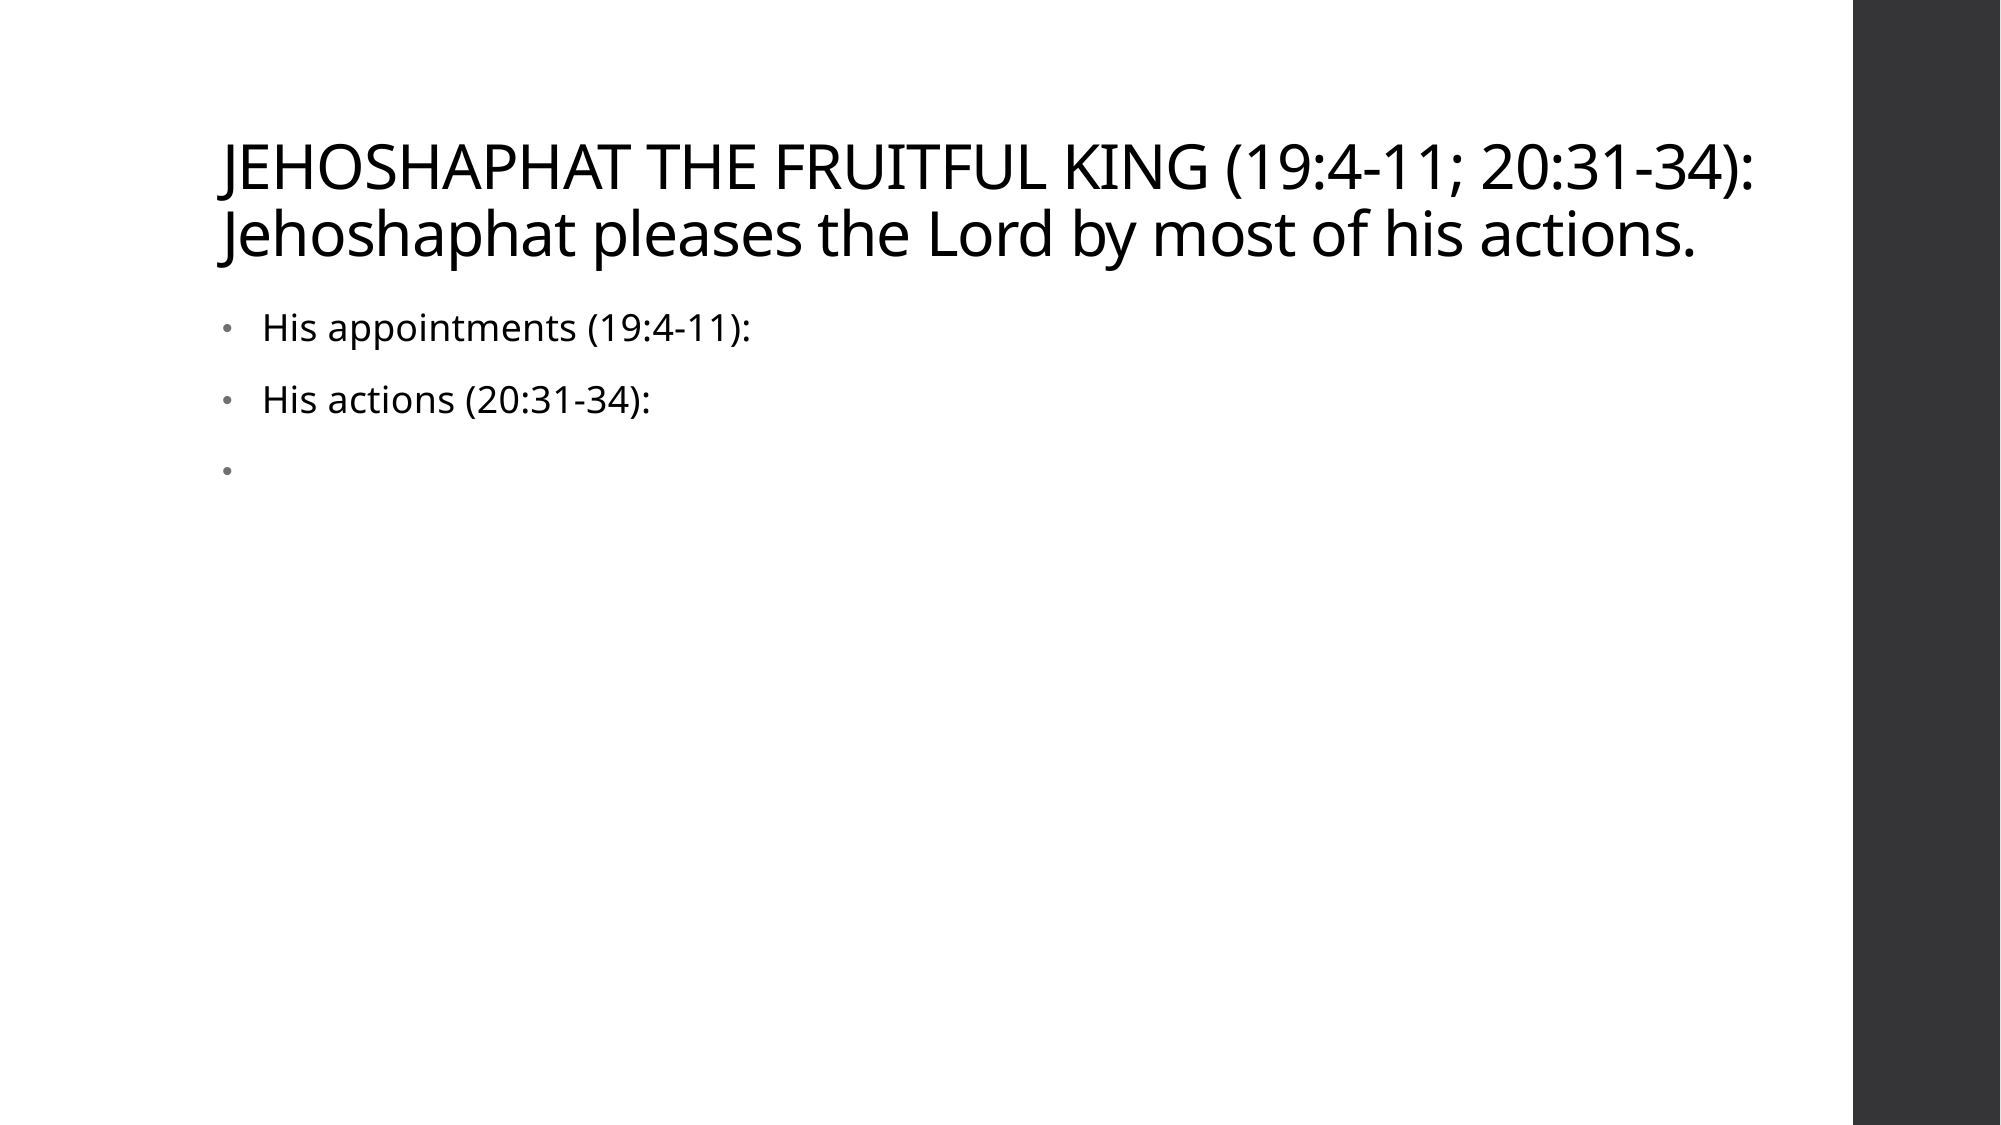

# JEHOSHAPHAT THE FRUITFUL KING (19:4-11; 20:31-34): Jehoshaphat pleases the Lord by most of his actions.
 His appointments (19:4-11):
 His actions (20:31-34):